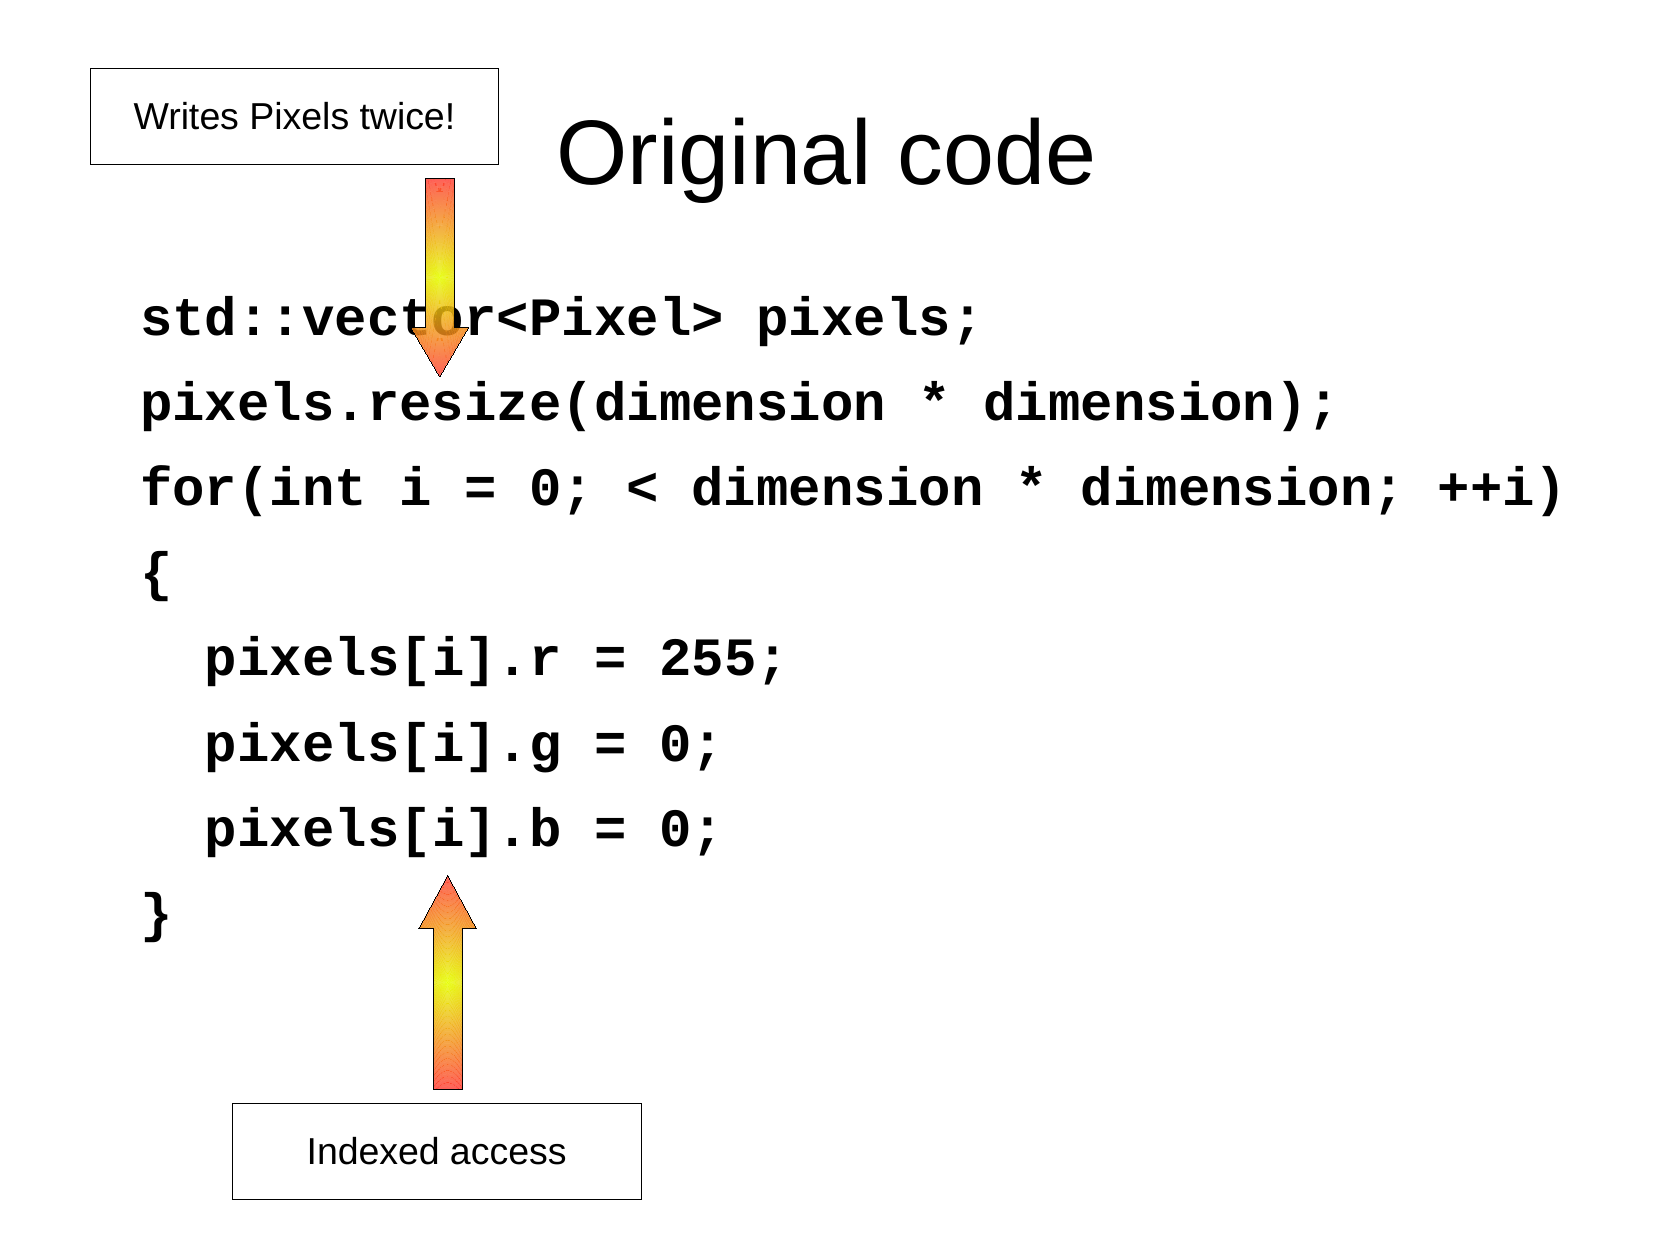

# Original code
Writes Pixels twice!
std::vector<Pixel> pixels;
pixels.resize(dimension * dimension);
for(int i = 0; < dimension * dimension; ++i)
{
 pixels[i].r = 255;
 pixels[i].g = 0;
 pixels[i].b = 0;
}
Indexed access